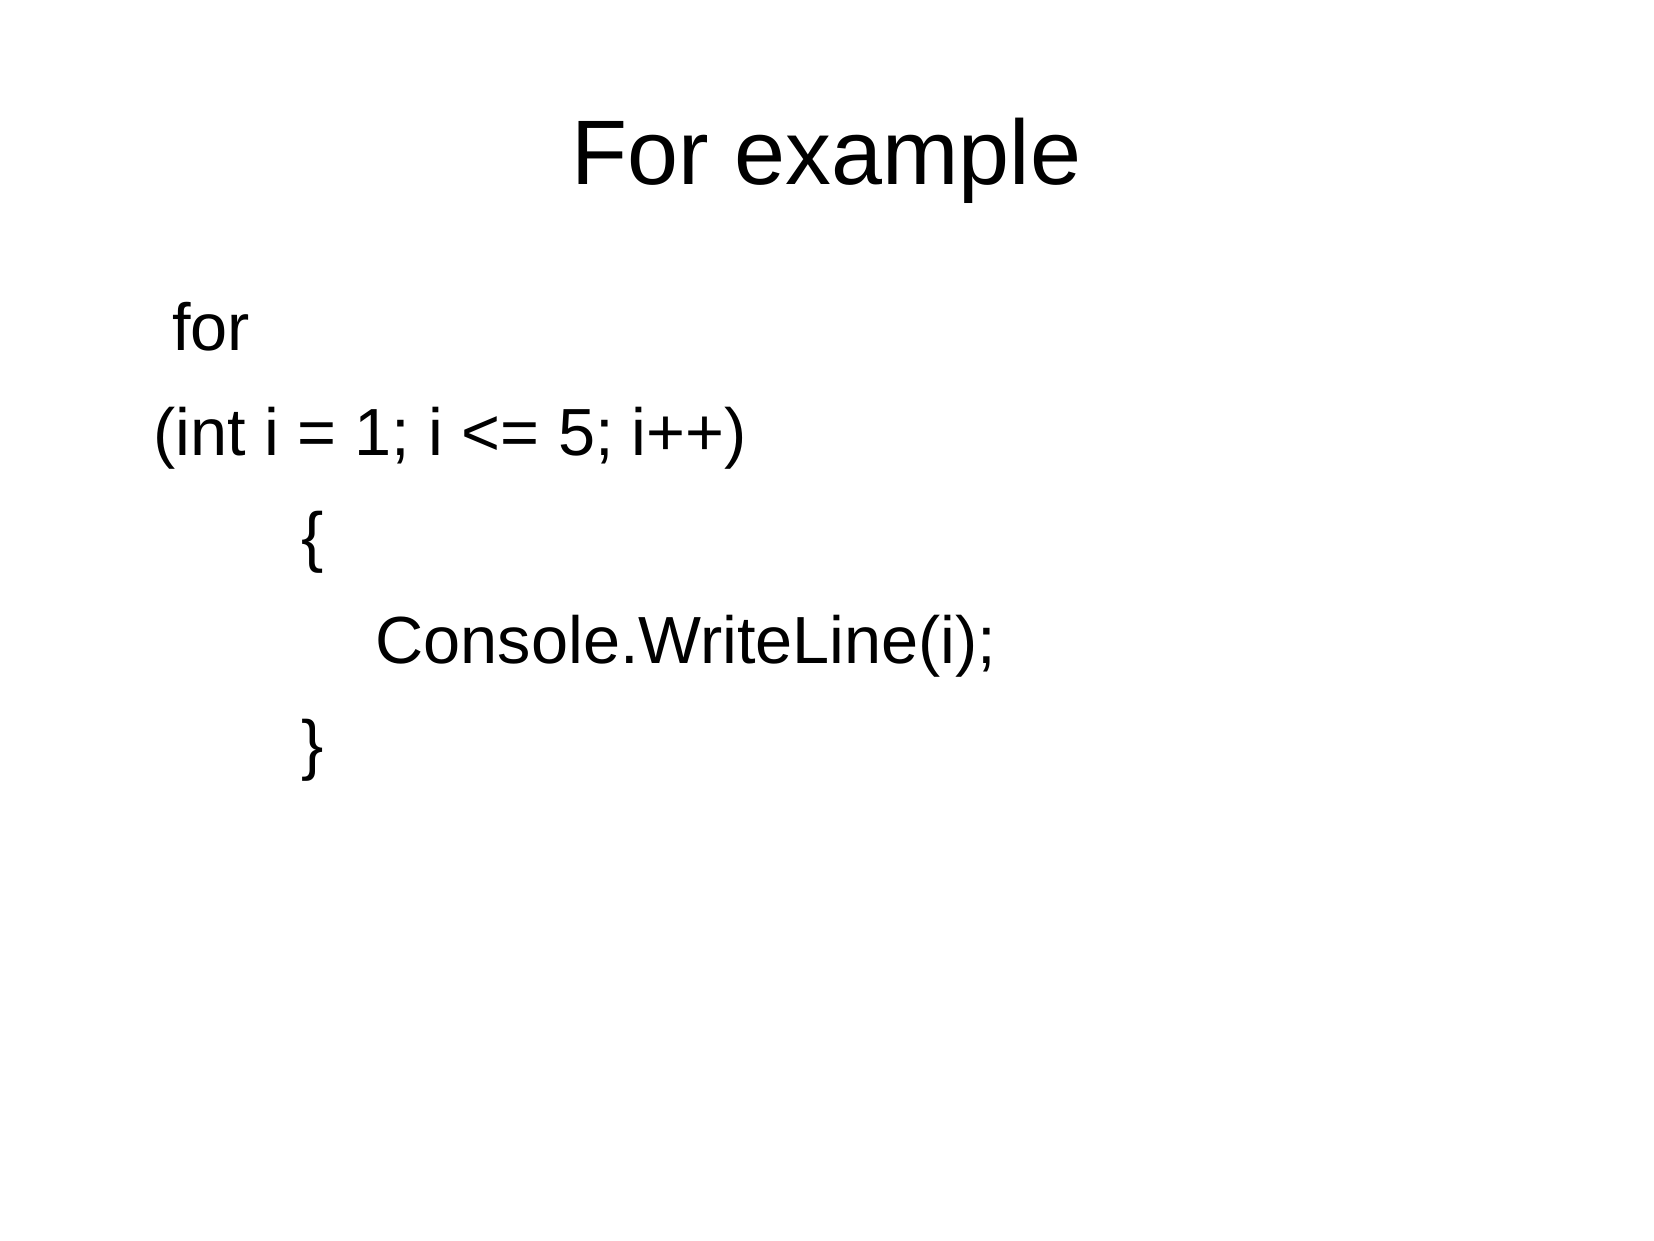

# For example
 for
(int i = 1; i <= 5; i++)
 {
 Console.WriteLine(i);
 }